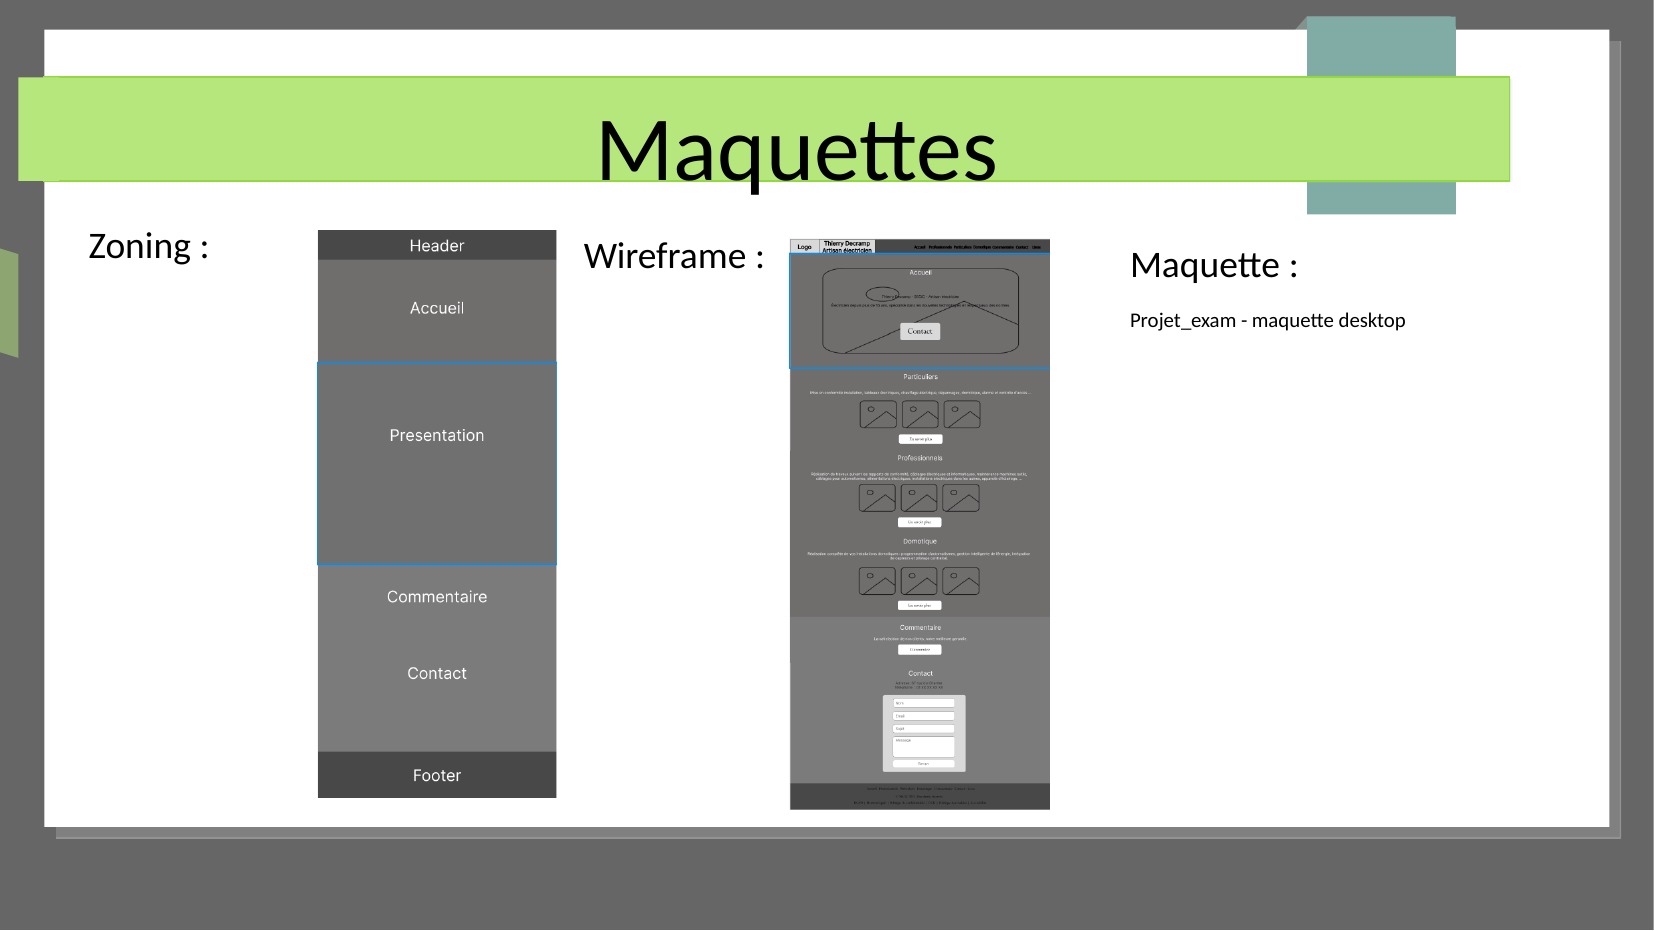

# Maquettes
Zoning :
Wireframe :
Maquette :
Projet_exam - maquette desktop